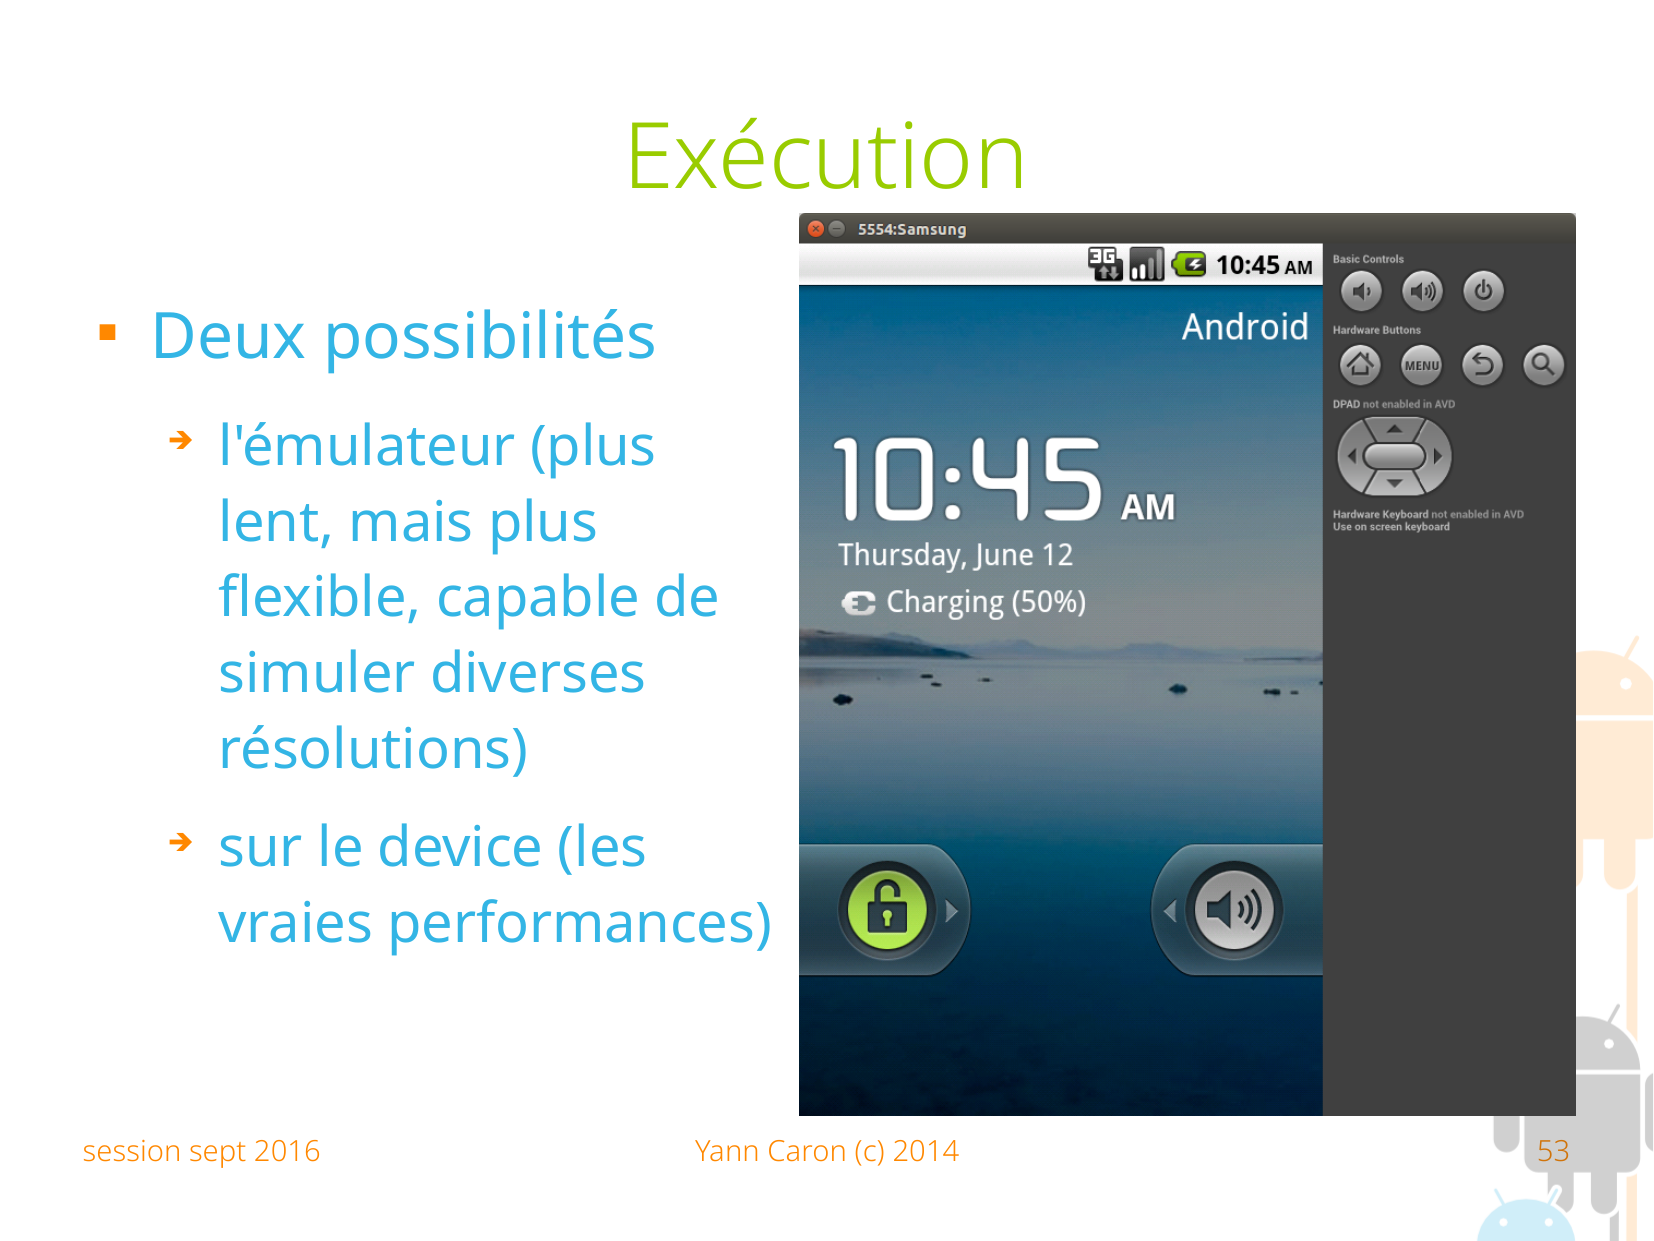

# Exécution
Deux possibilités
l'émulateur (plus lent, mais plus flexible, capable de simuler diverses résolutions)
sur le device (les vraies performances)
session sept 2016
Yann Caron (c) 2014
53